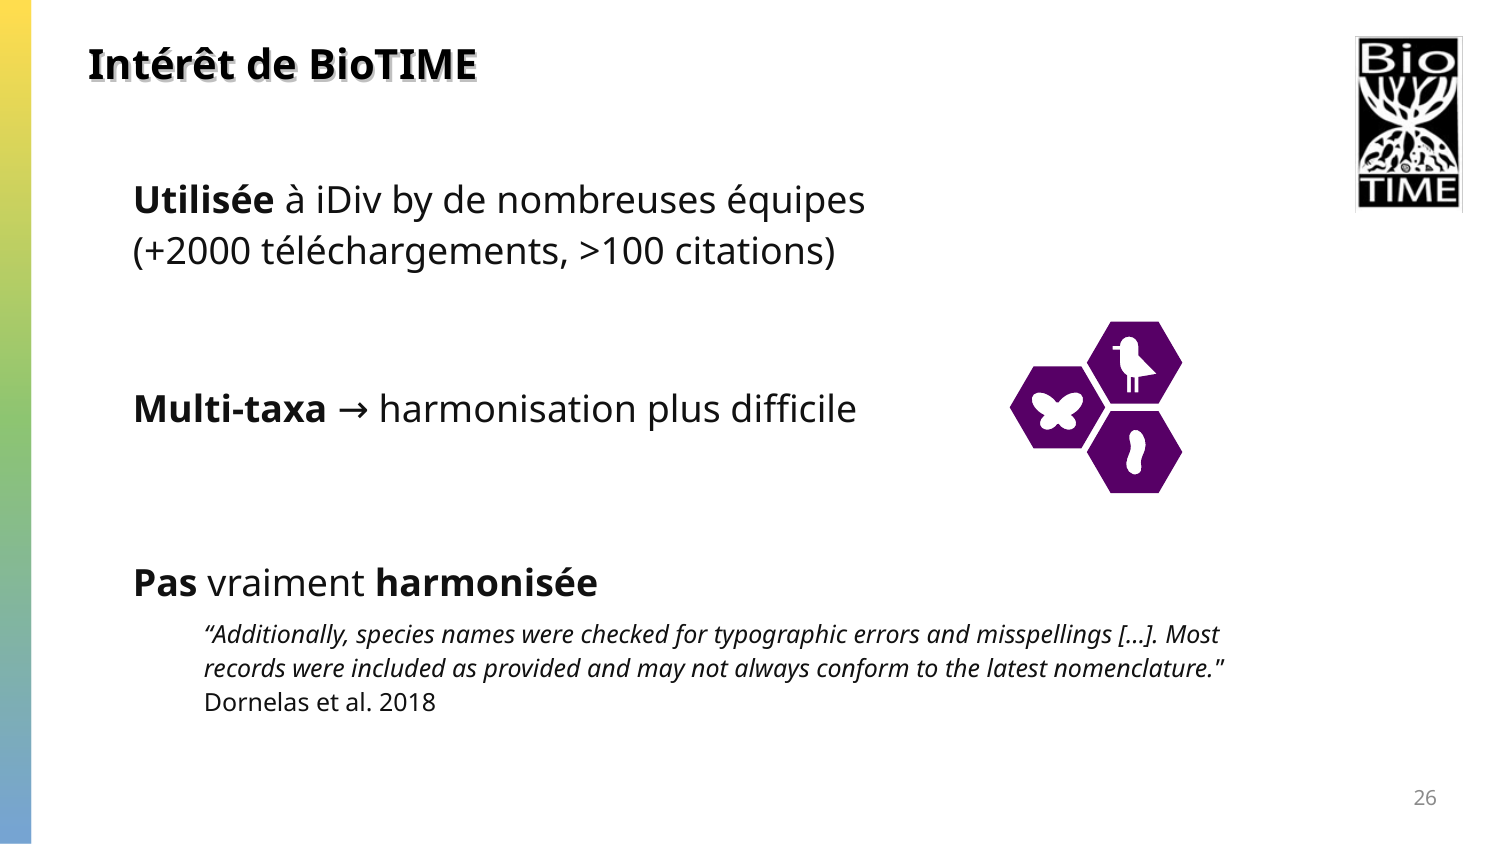

# Intérêt de BioTIME
Utilisée à iDiv by de nombreuses équipes (+2000 téléchargements, >100 citations)
Multi-taxa → harmonisation plus difficile
Pas vraiment harmonisée
“Additionally, species names were checked for typographic errors and misspellings […]. Most records were included as provided and may not always conform to the latest nomenclature.” Dornelas et al. 2018